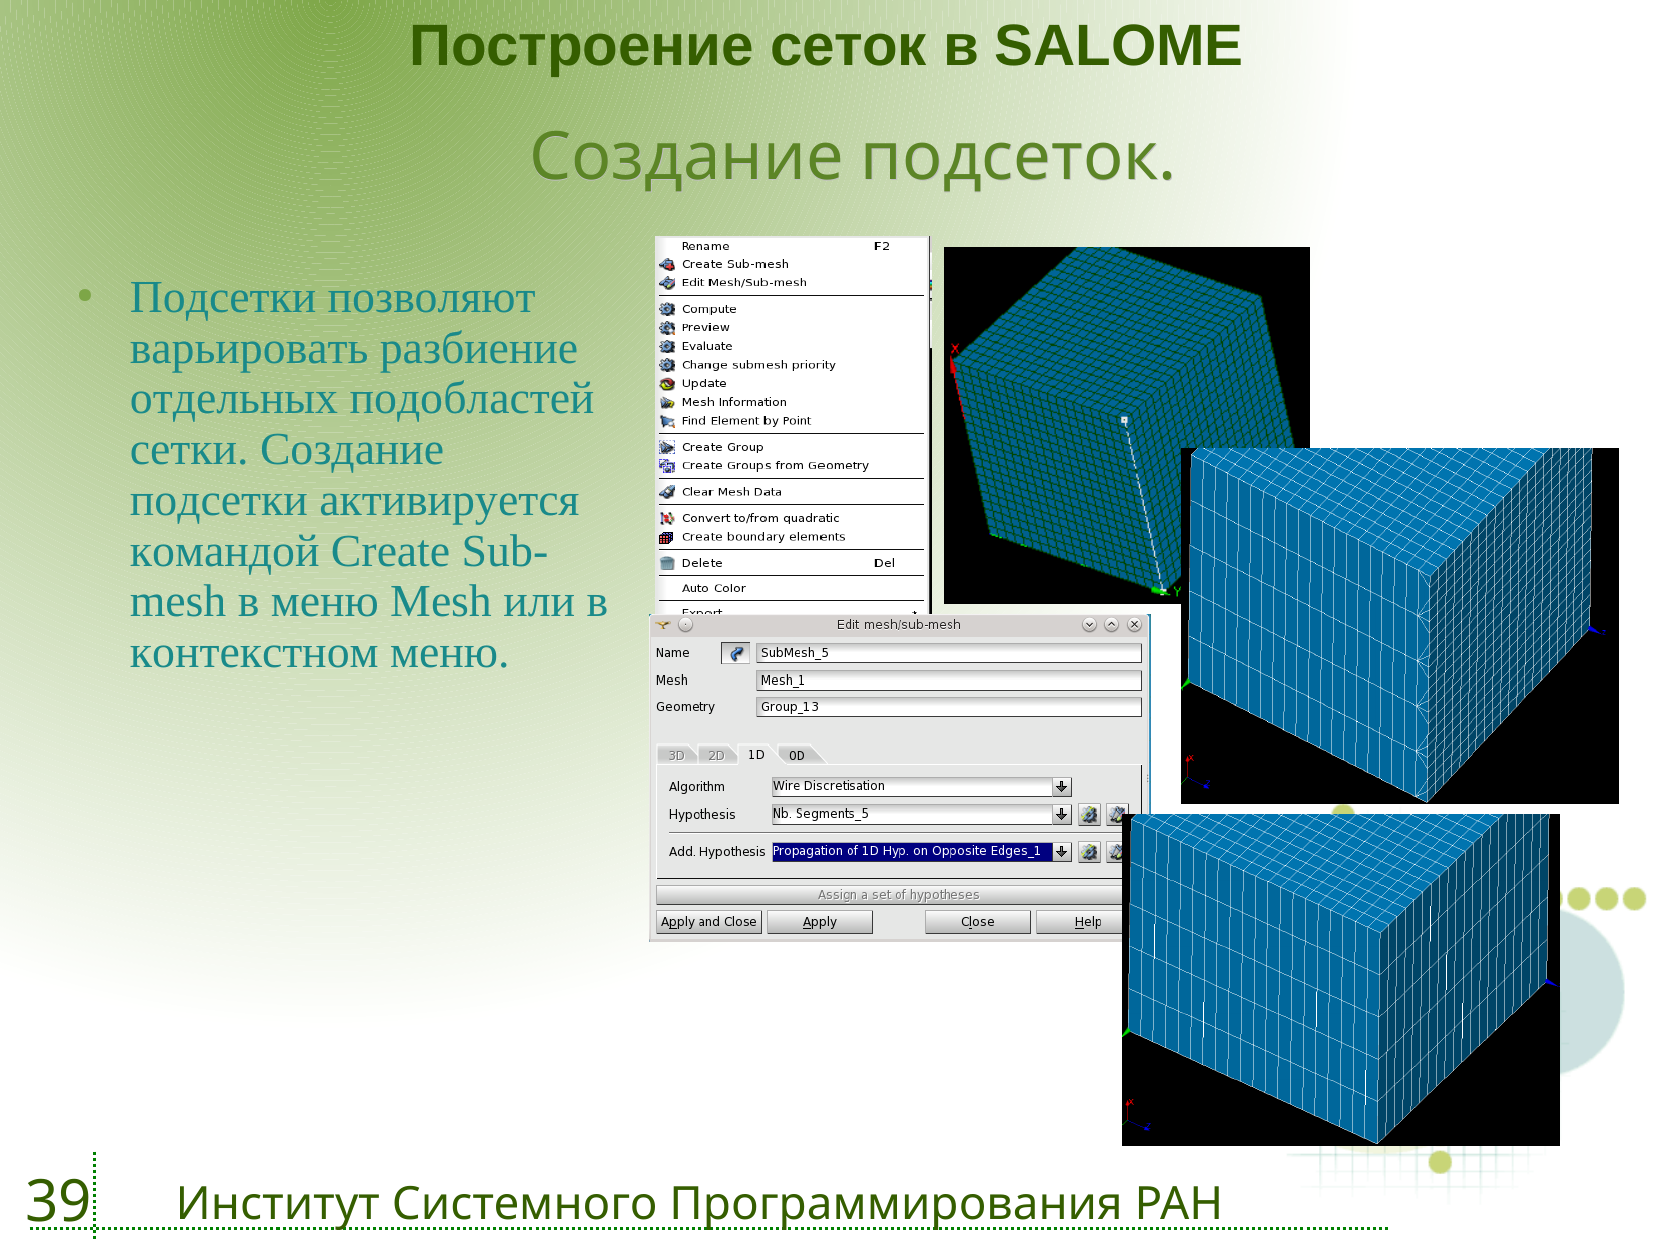

# Создание подсеток.
Подсетки позволяют варьировать разбиение отдельных подобластей сетки. Создание подсетки активируется командой Create Sub-mesh в меню Mesh или в контекстном меню.